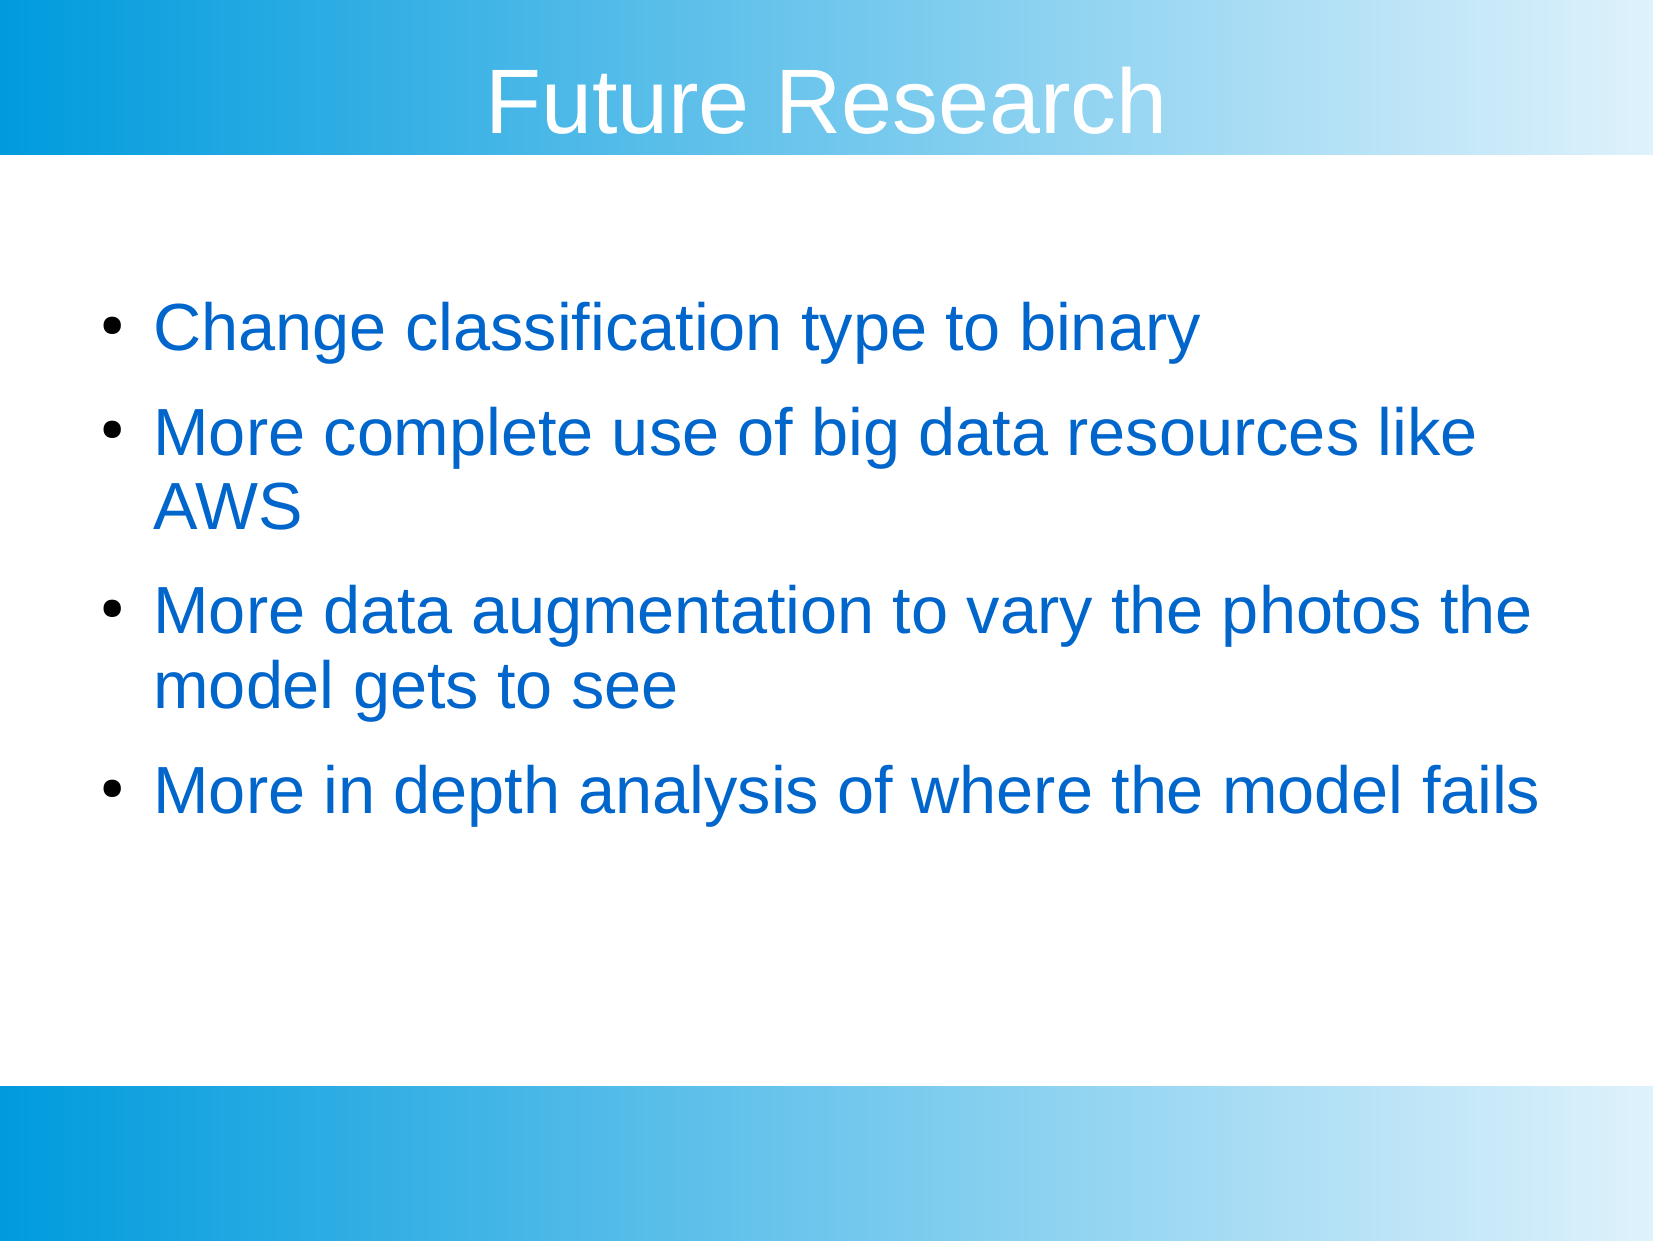

# Future Research
Change classification type to binary
More complete use of big data resources like AWS
More data augmentation to vary the photos the model gets to see
More in depth analysis of where the model fails